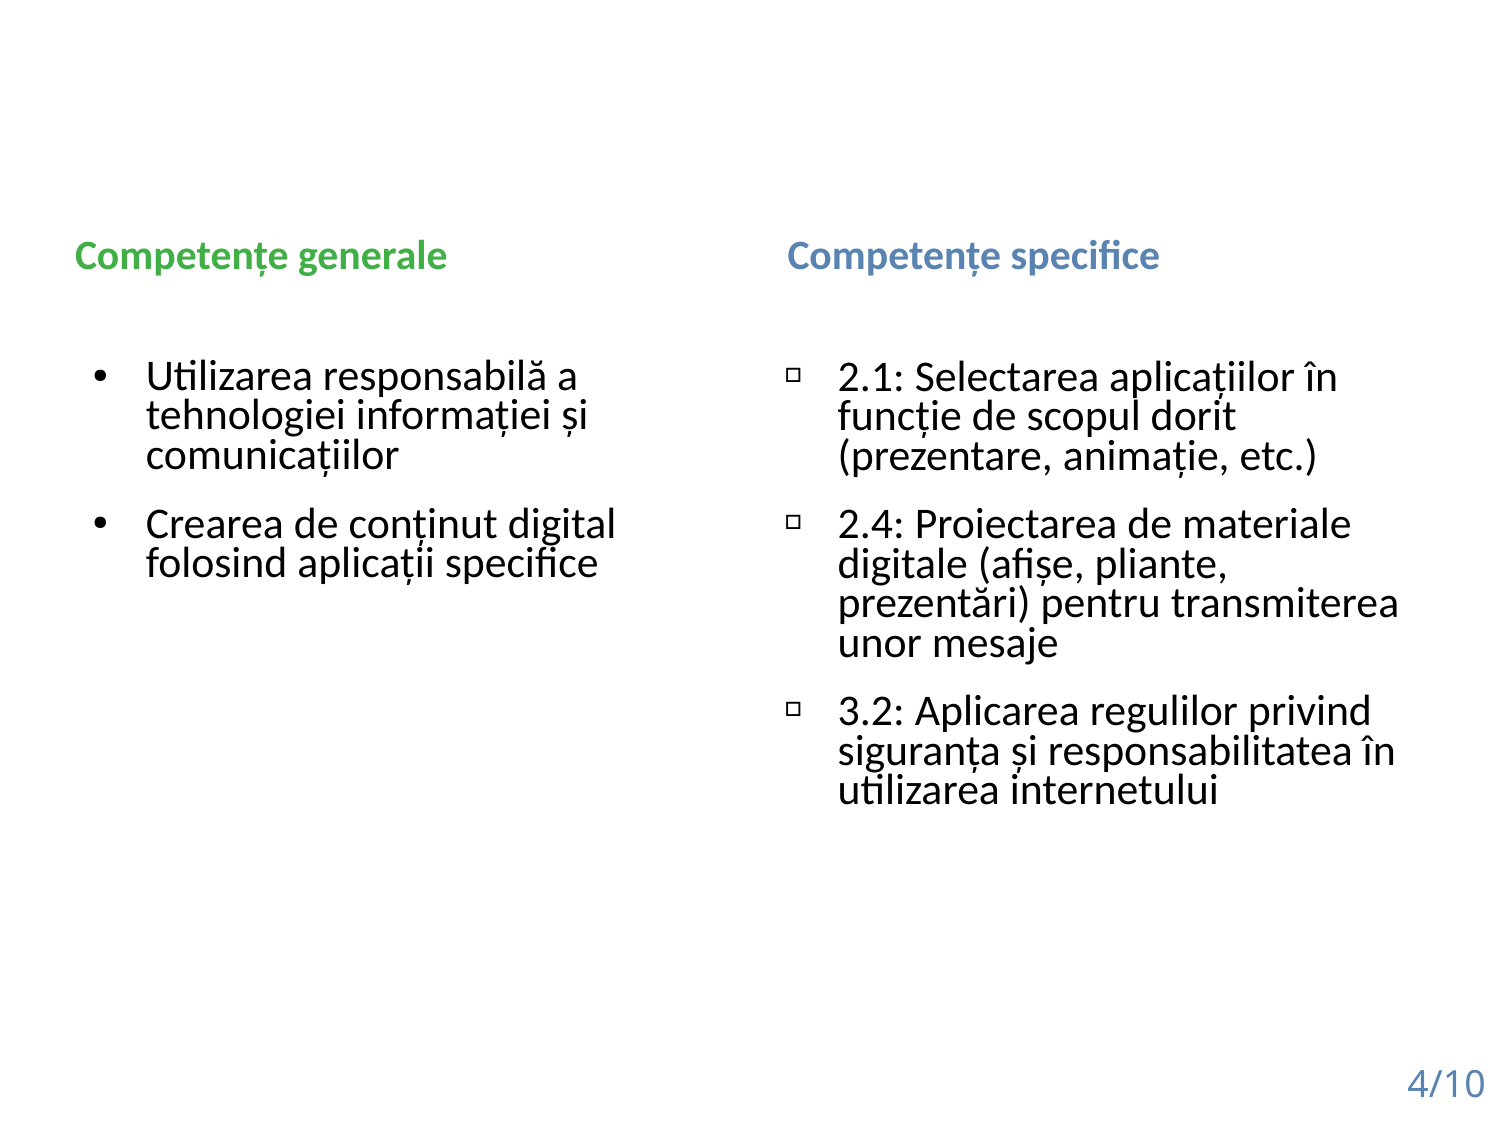

# Competențe generale
Competențe specifice
Utilizarea responsabilă a tehnologiei informației și comunicațiilor
Crearea de conținut digital folosind aplicații specifice
2.1: Selectarea aplicațiilor în funcție de scopul dorit (prezentare, animație, etc.)
2.4: Proiectarea de materiale digitale (afișe, pliante, prezentări) pentru transmiterea unor mesaje
3.2: Aplicarea regulilor privind siguranța și responsabilitatea în utilizarea internetului